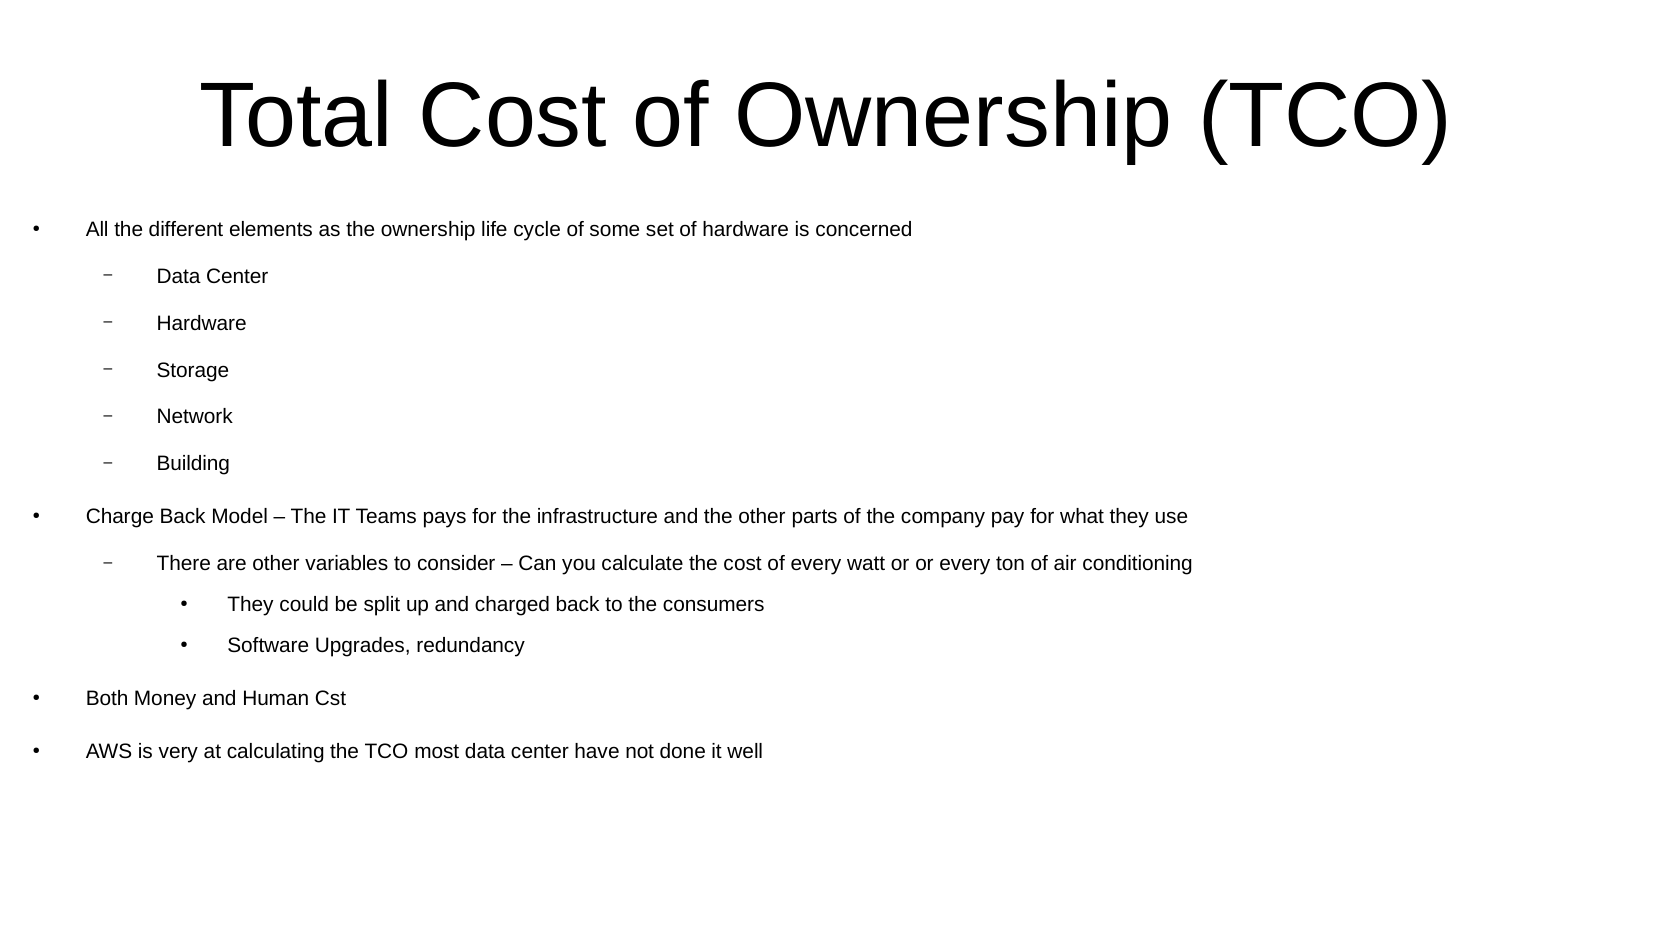

# Total Cost of Ownership (TCO)
All the different elements as the ownership life cycle of some set of hardware is concerned
Data Center
Hardware
Storage
Network
Building
Charge Back Model – The IT Teams pays for the infrastructure and the other parts of the company pay for what they use
There are other variables to consider – Can you calculate the cost of every watt or or every ton of air conditioning
They could be split up and charged back to the consumers
Software Upgrades, redundancy
Both Money and Human Cst
AWS is very at calculating the TCO most data center have not done it well